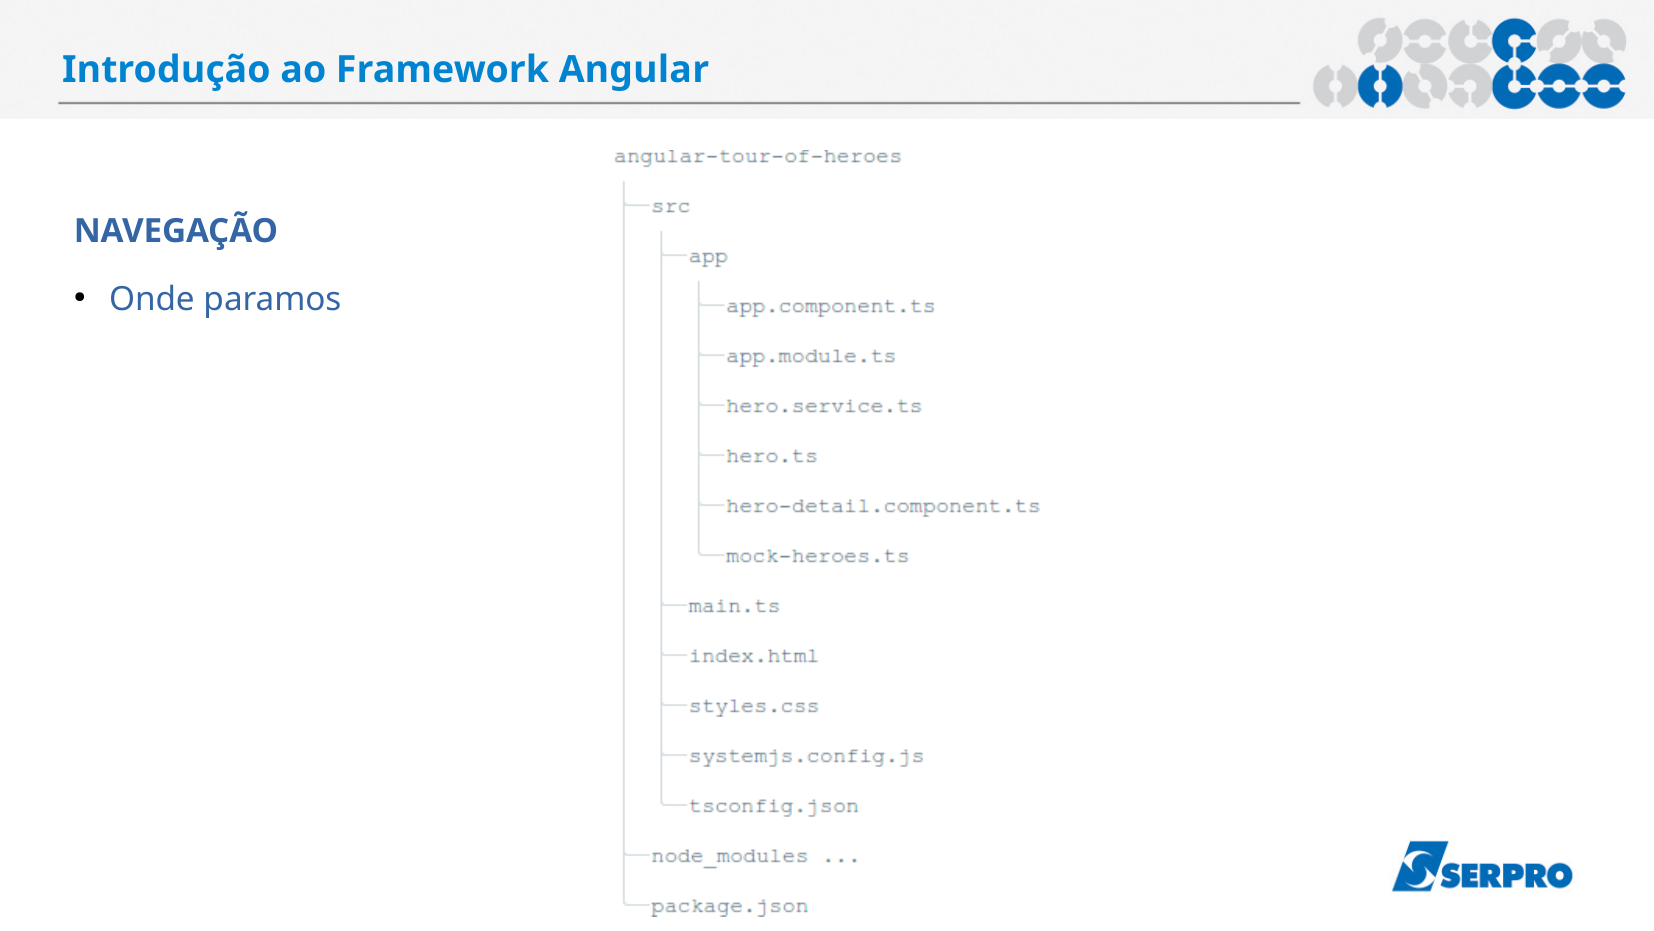

Introdução ao Framework Angular
NAVEGAÇÃO
Onde paramos